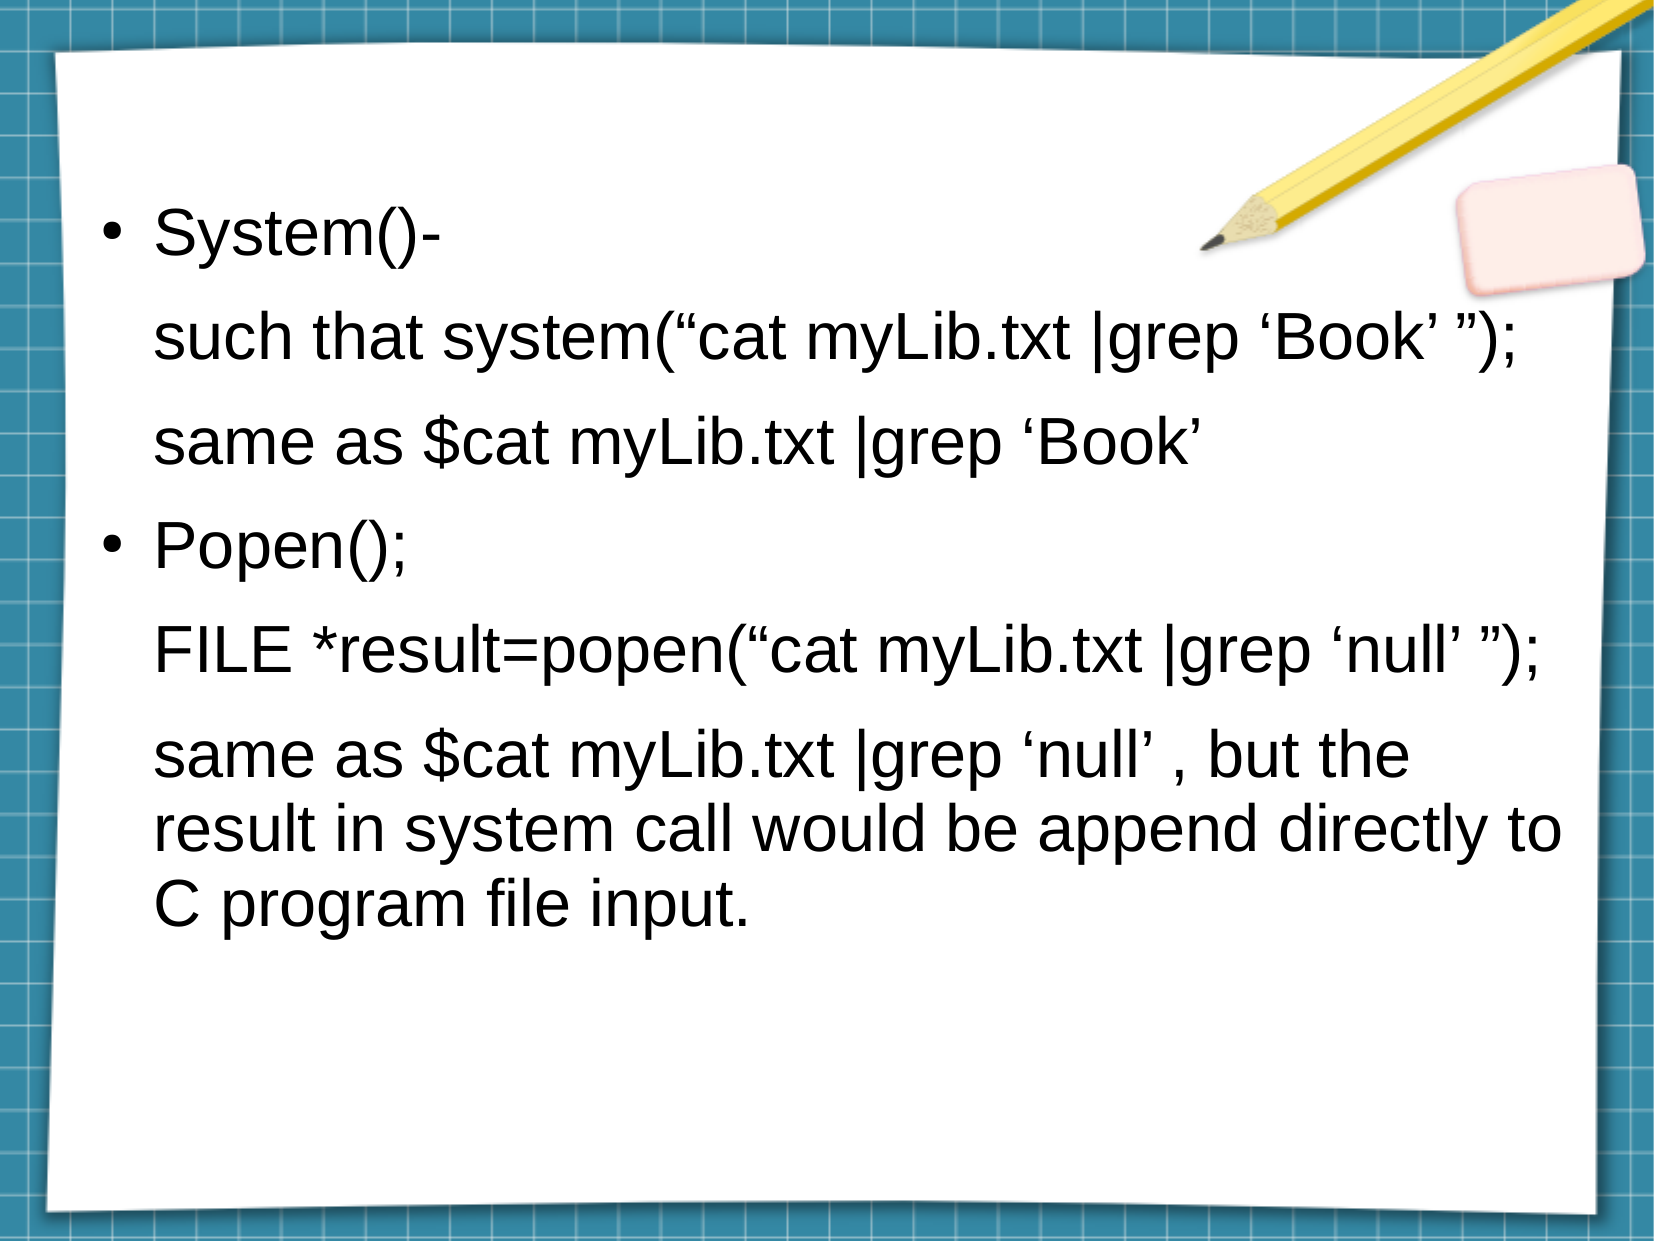

# System()-
such that system(“cat myLib.txt |grep ‘Book’ ”);
same as $cat myLib.txt |grep ‘Book’
Popen();
FILE *result=popen(“cat myLib.txt |grep ‘null’ ”);
same as $cat myLib.txt |grep ‘null’ , but the result in system call would be append directly to C program file input.